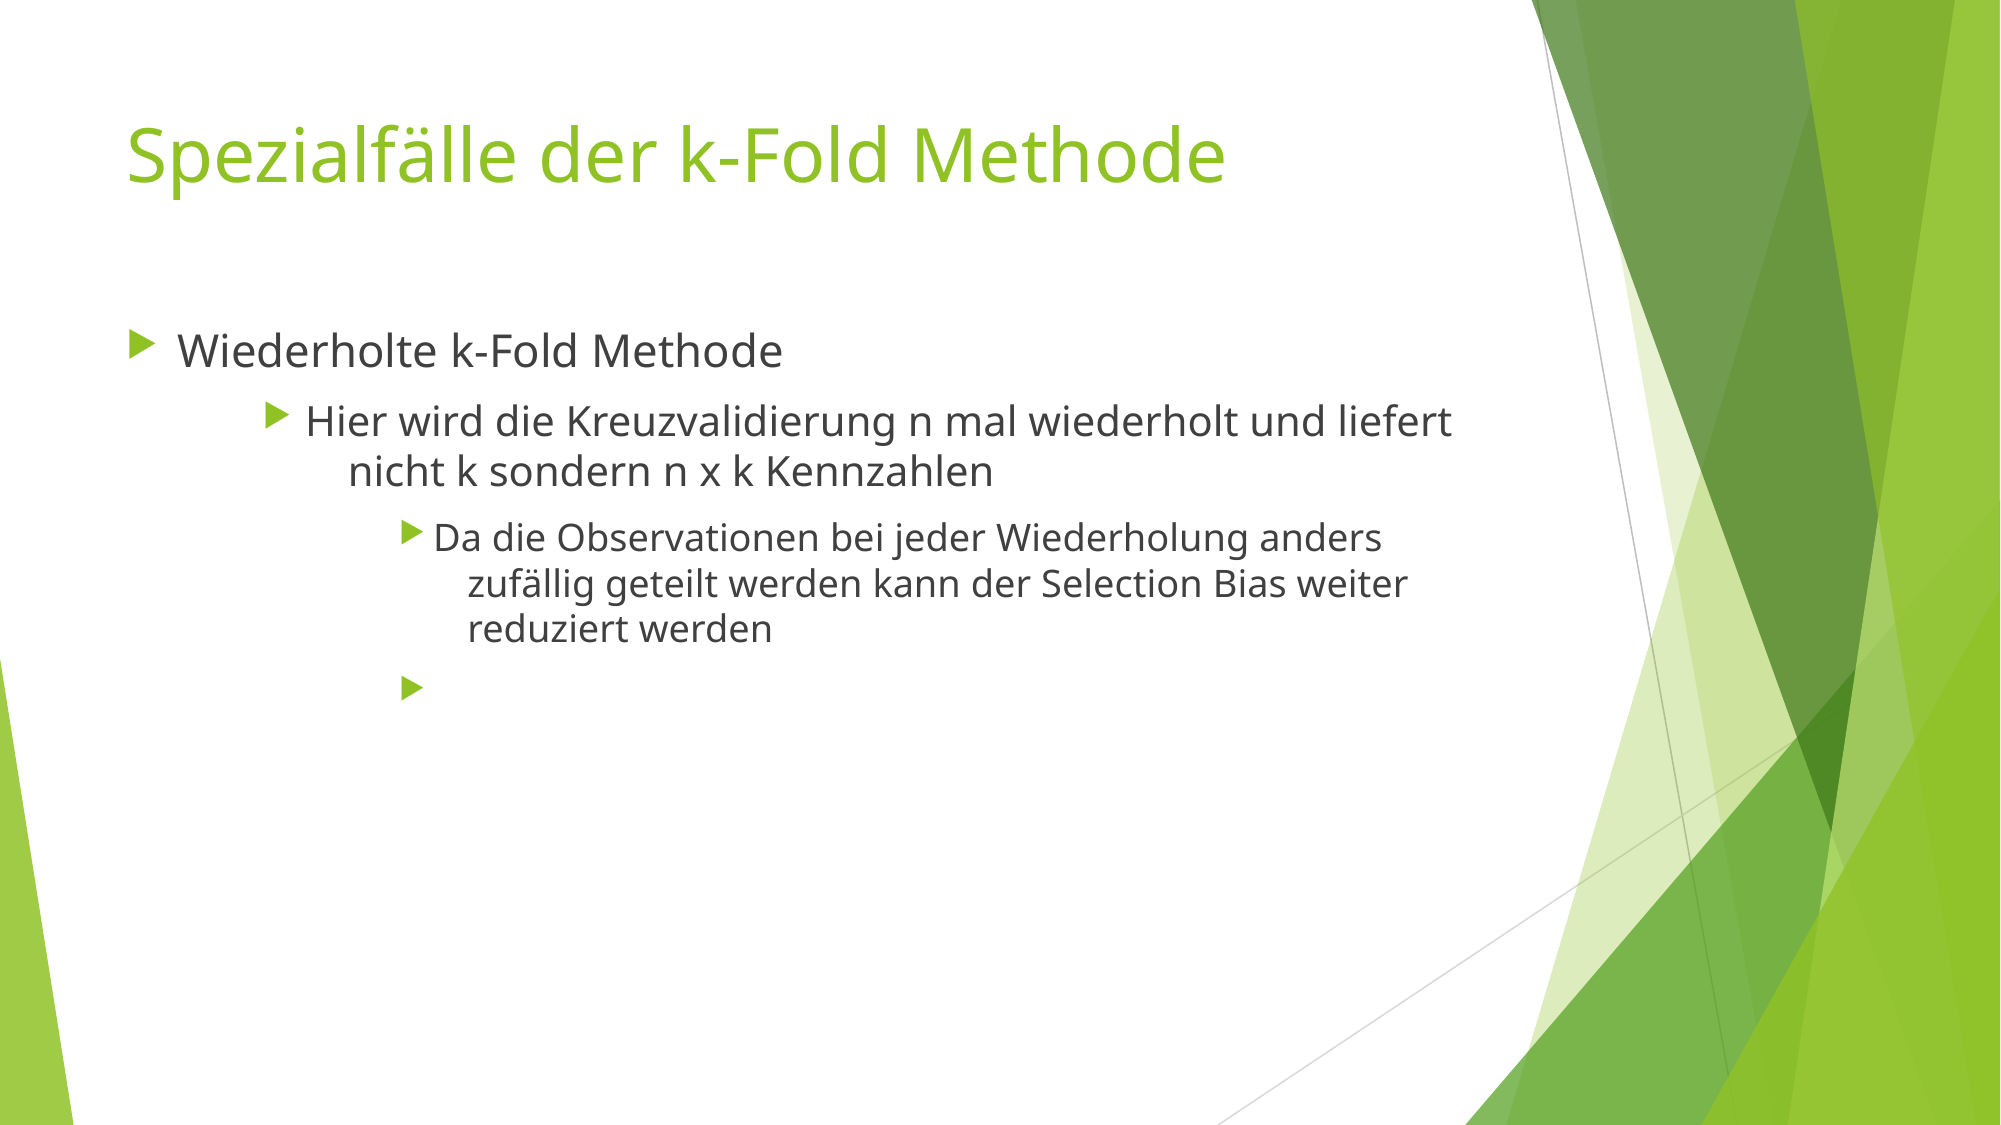

# Spezialfälle der k-Fold Methode
Wiederholte k-Fold Methode
Hier wird die Kreuzvalidierung n mal wiederholt und liefert nicht k sondern n x k Kennzahlen
Da die Observationen bei jeder Wiederholung anders zufällig geteilt werden kann der Selection Bias weiter reduziert werden